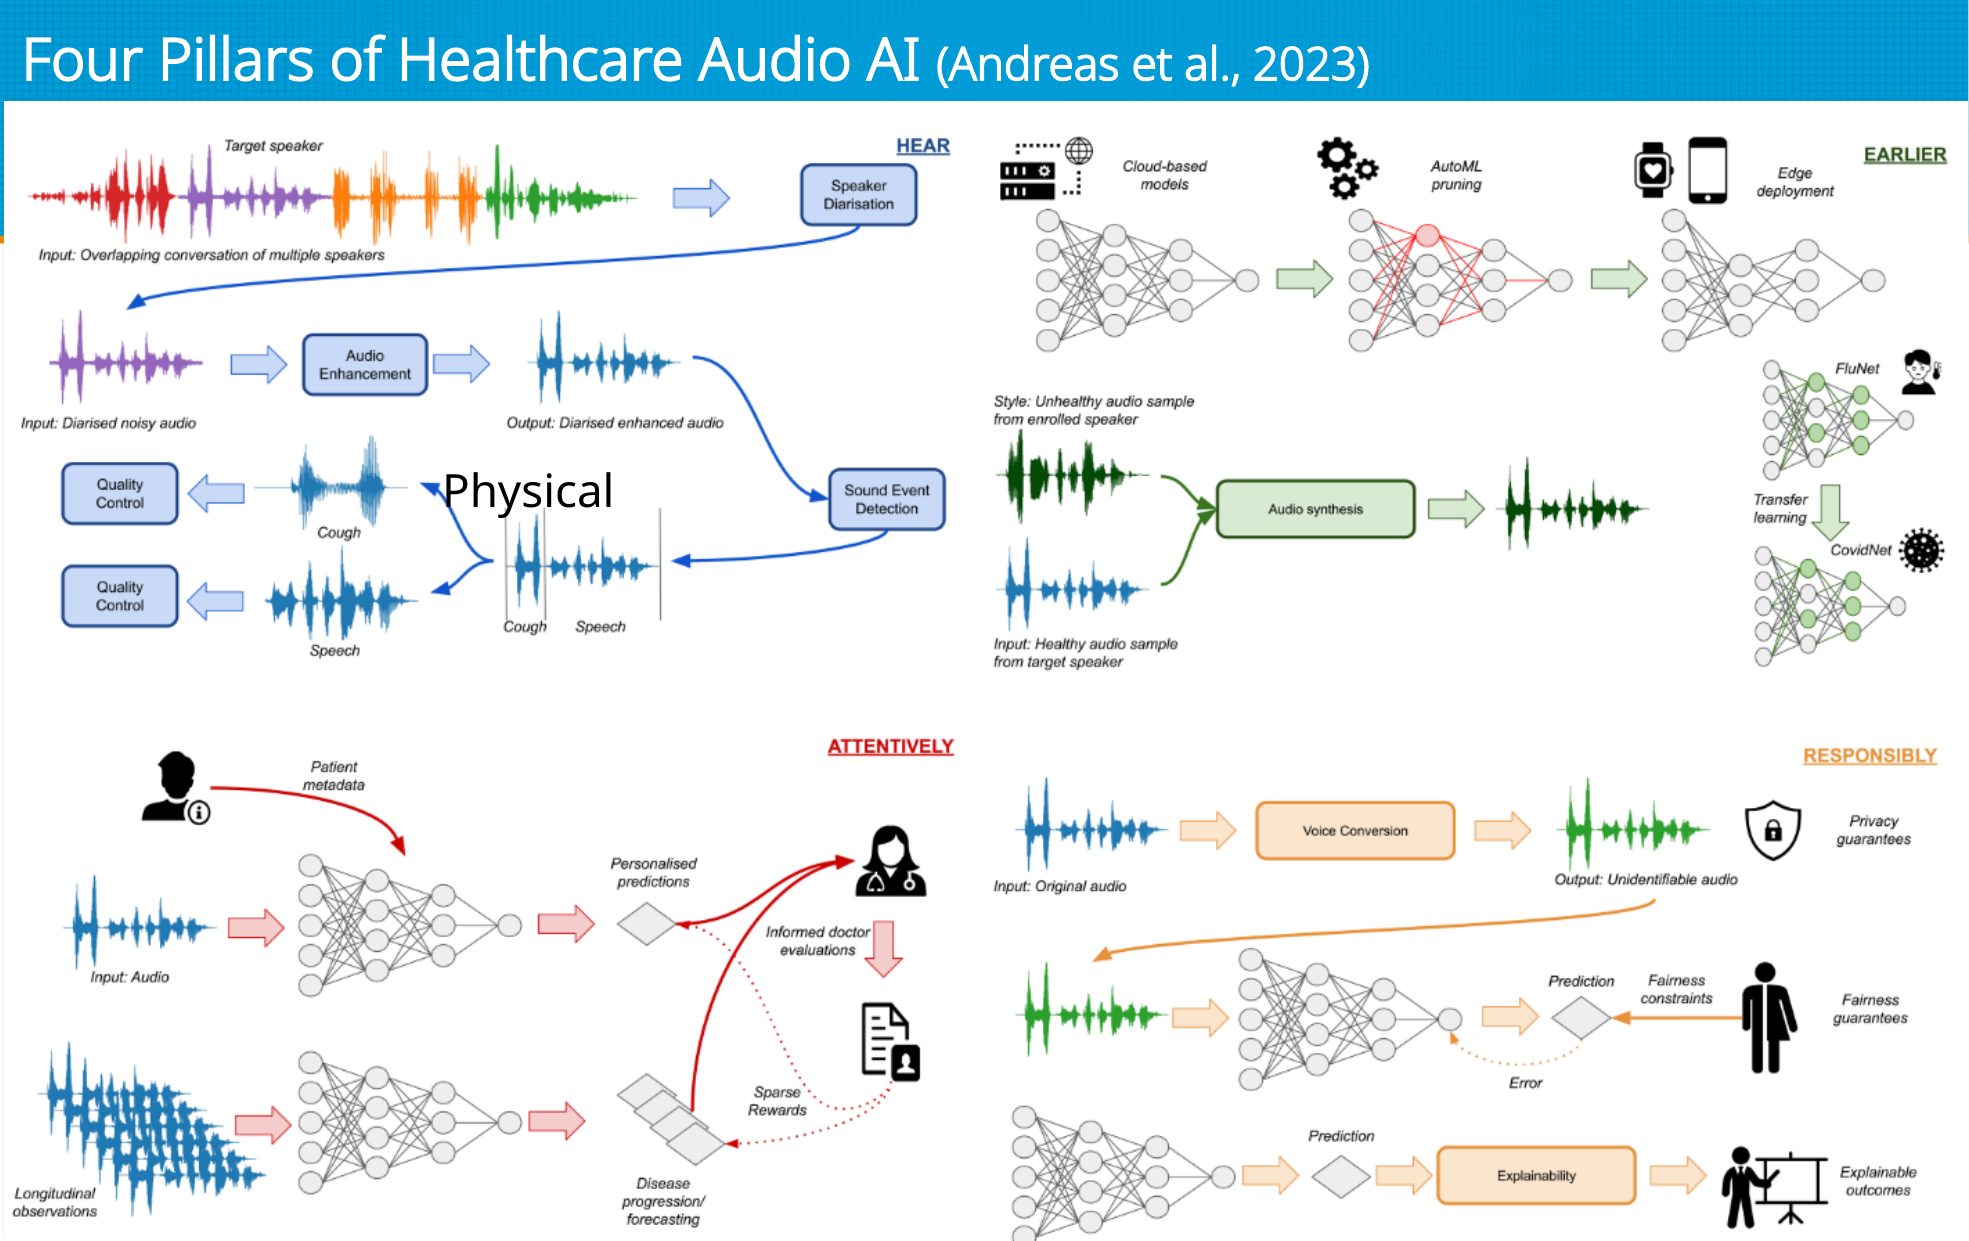

# Four Pillars of Healthcare Audio AI (Andreas et al., 2023)
Physical
5